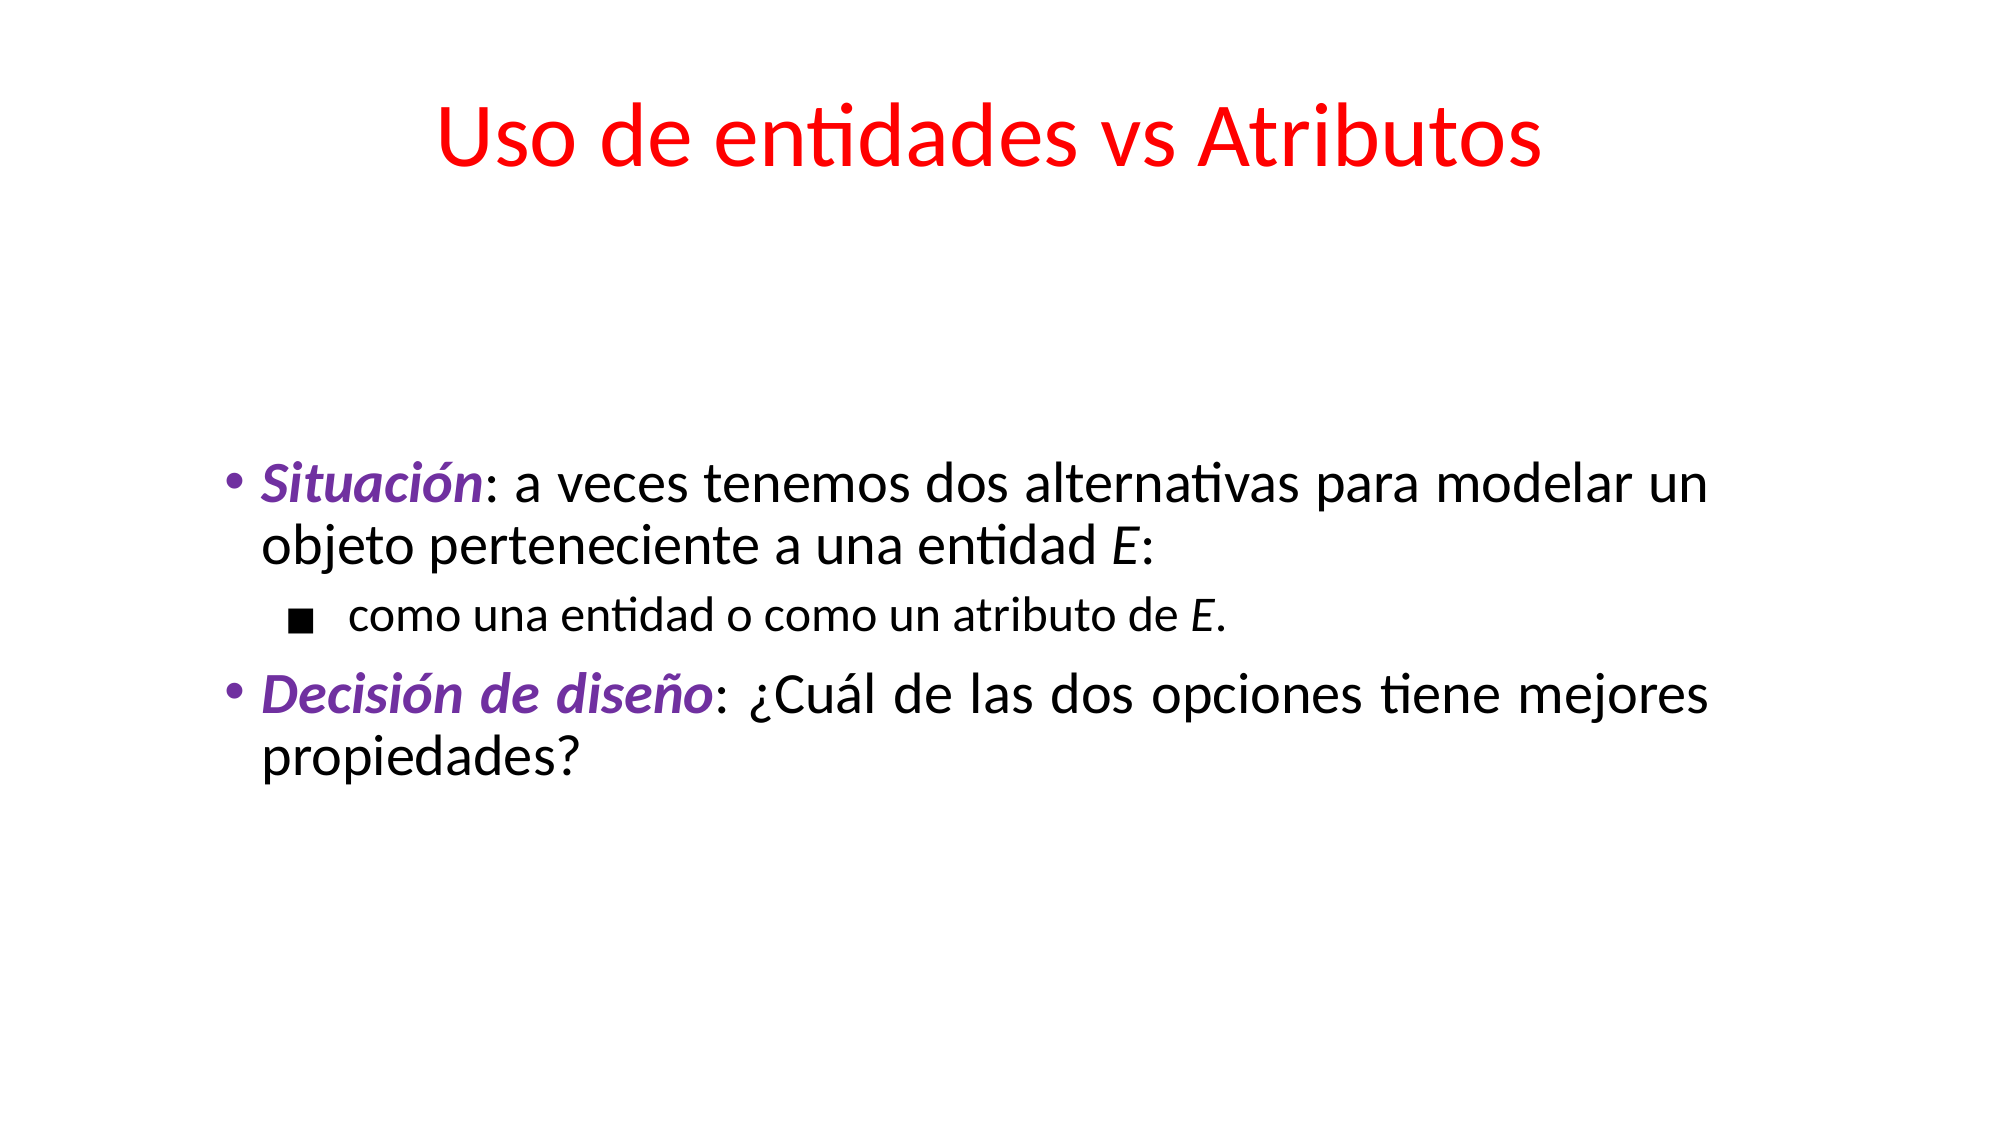

# Uso de entidades vs Atributos
Situación: a veces tenemos dos alternativas para modelar un objeto perteneciente a una entidad E:
 como una entidad o como un atributo de E.
Decisión de diseño: ¿Cuál de las dos opciones tiene mejores propiedades?